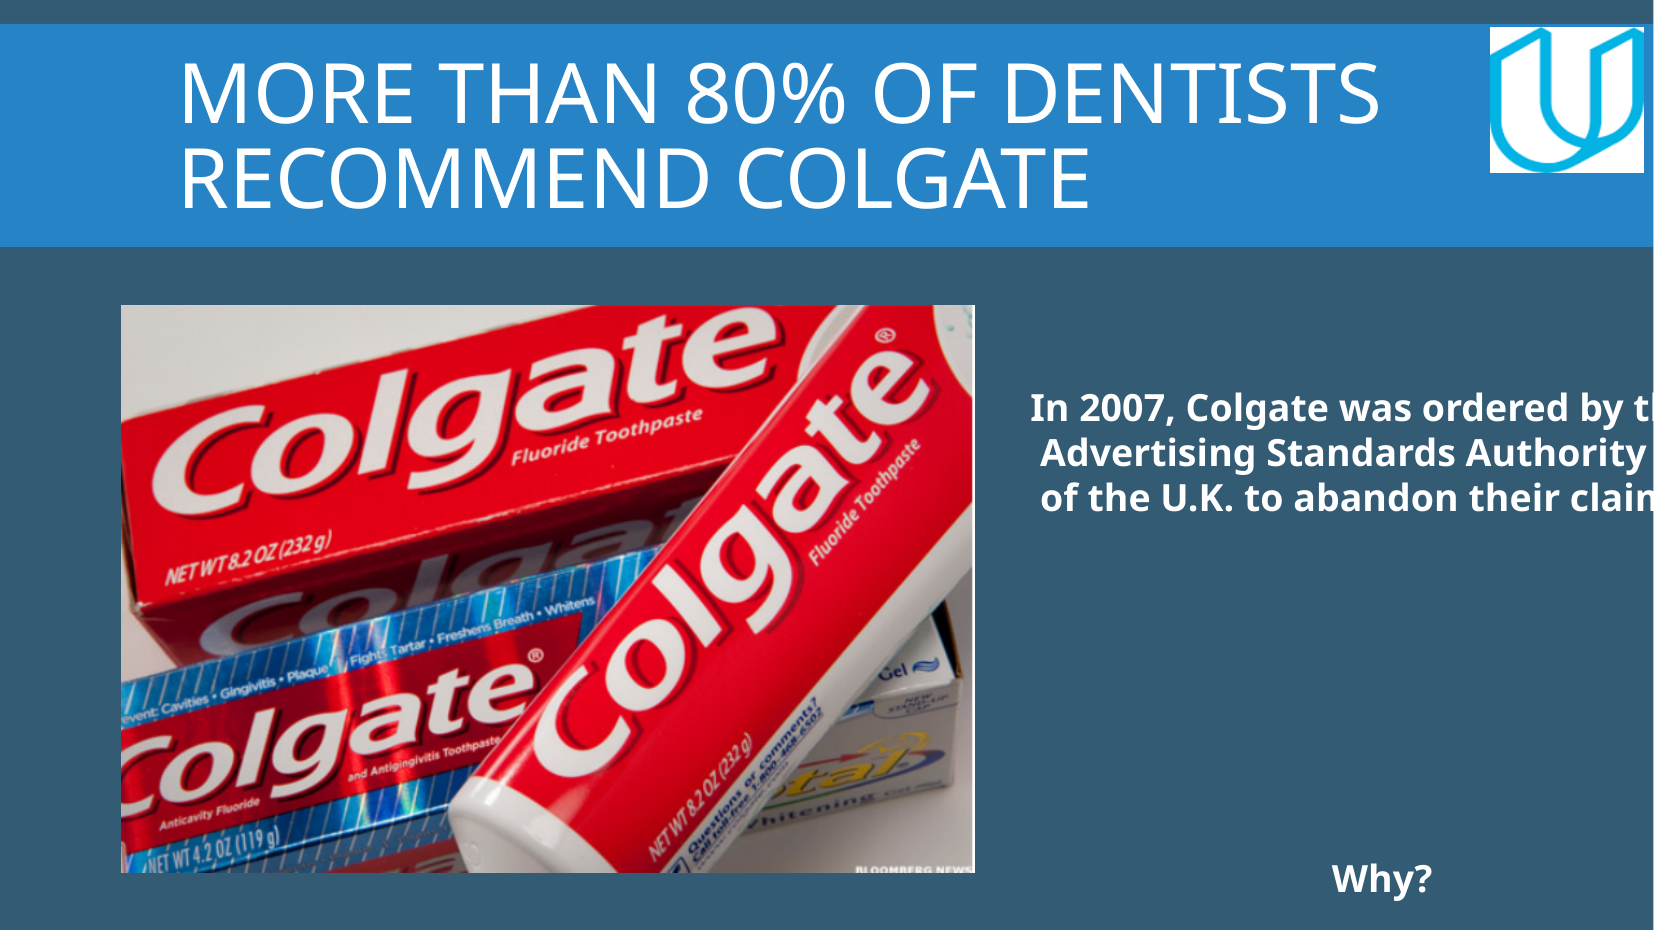

More than 80% of Dentists recommend Colgate
In 2007, Colgate was ordered by the
 Advertising Standards Authority (ASA)
 of the U.K. to abandon their claim
Why?